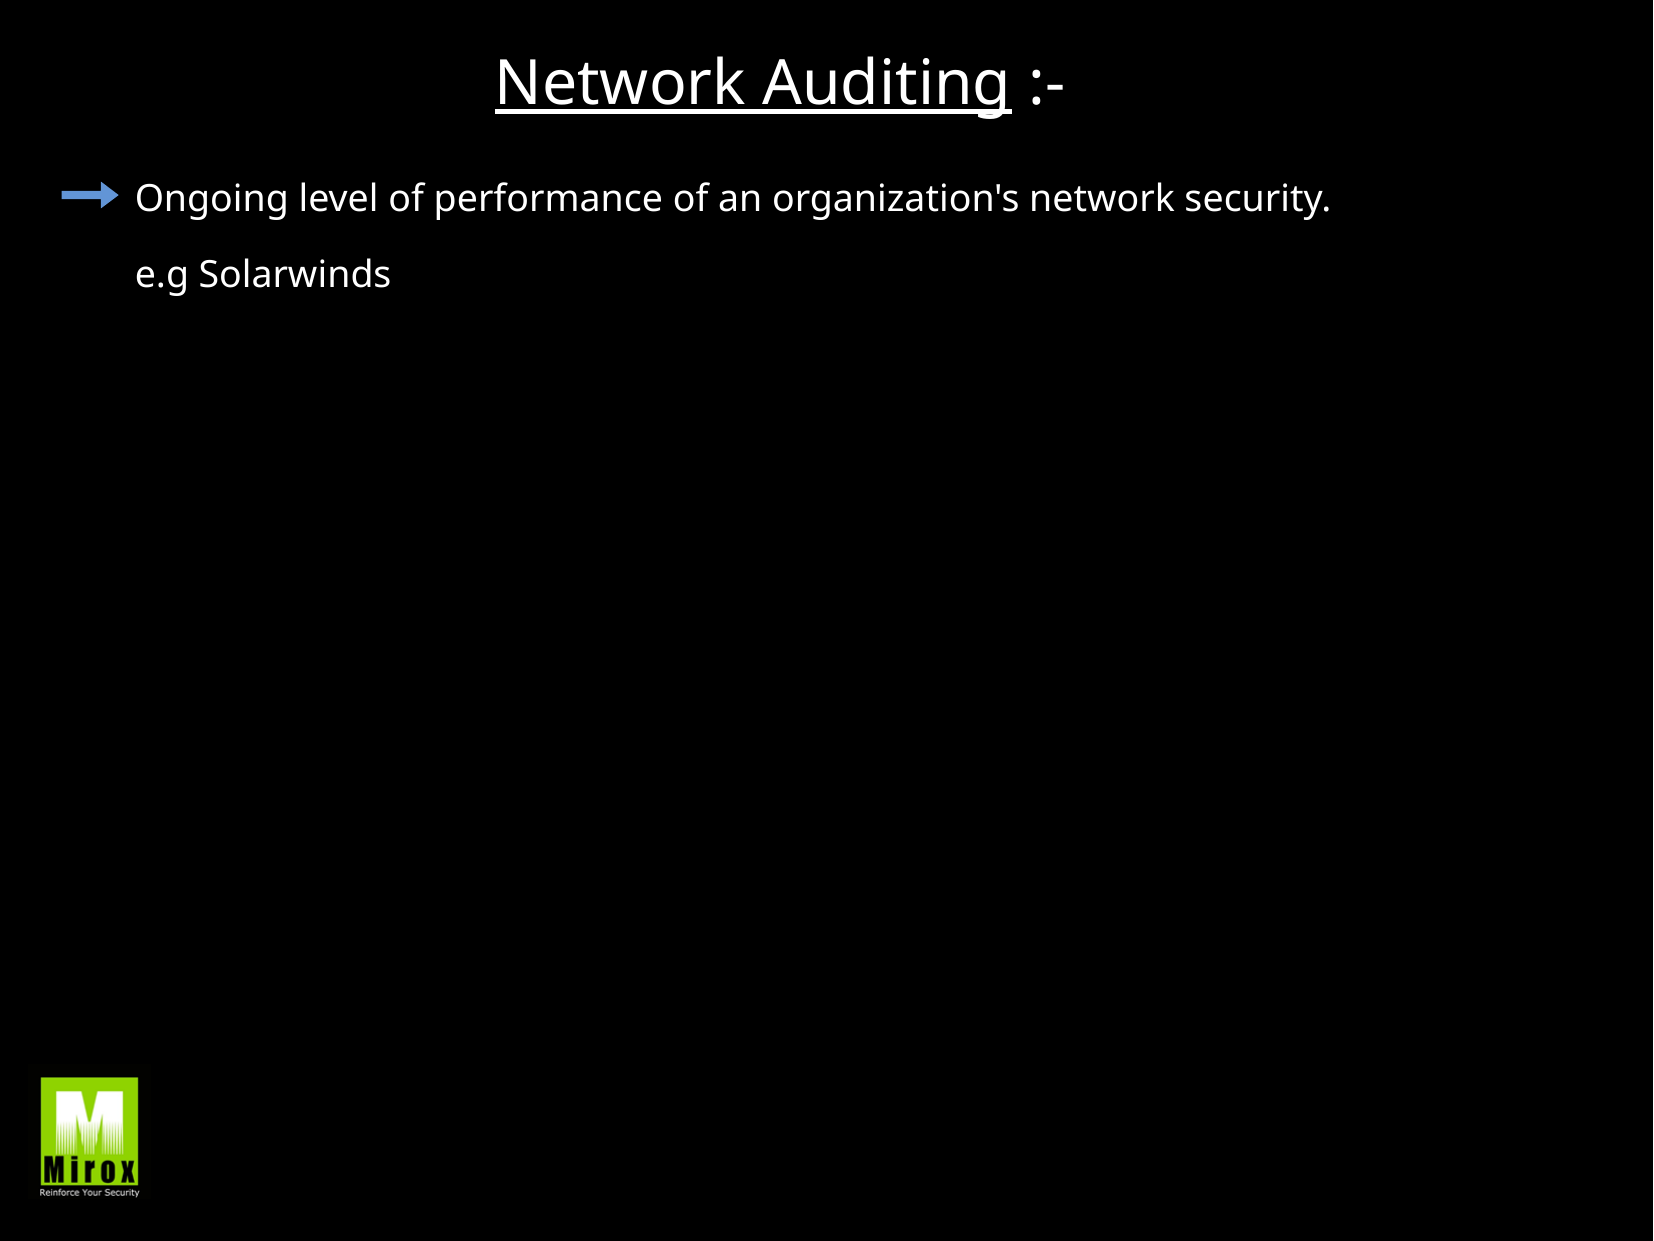

Network Auditing :-
Ongoing level of performance of an organization's network security.
e.g Solarwinds